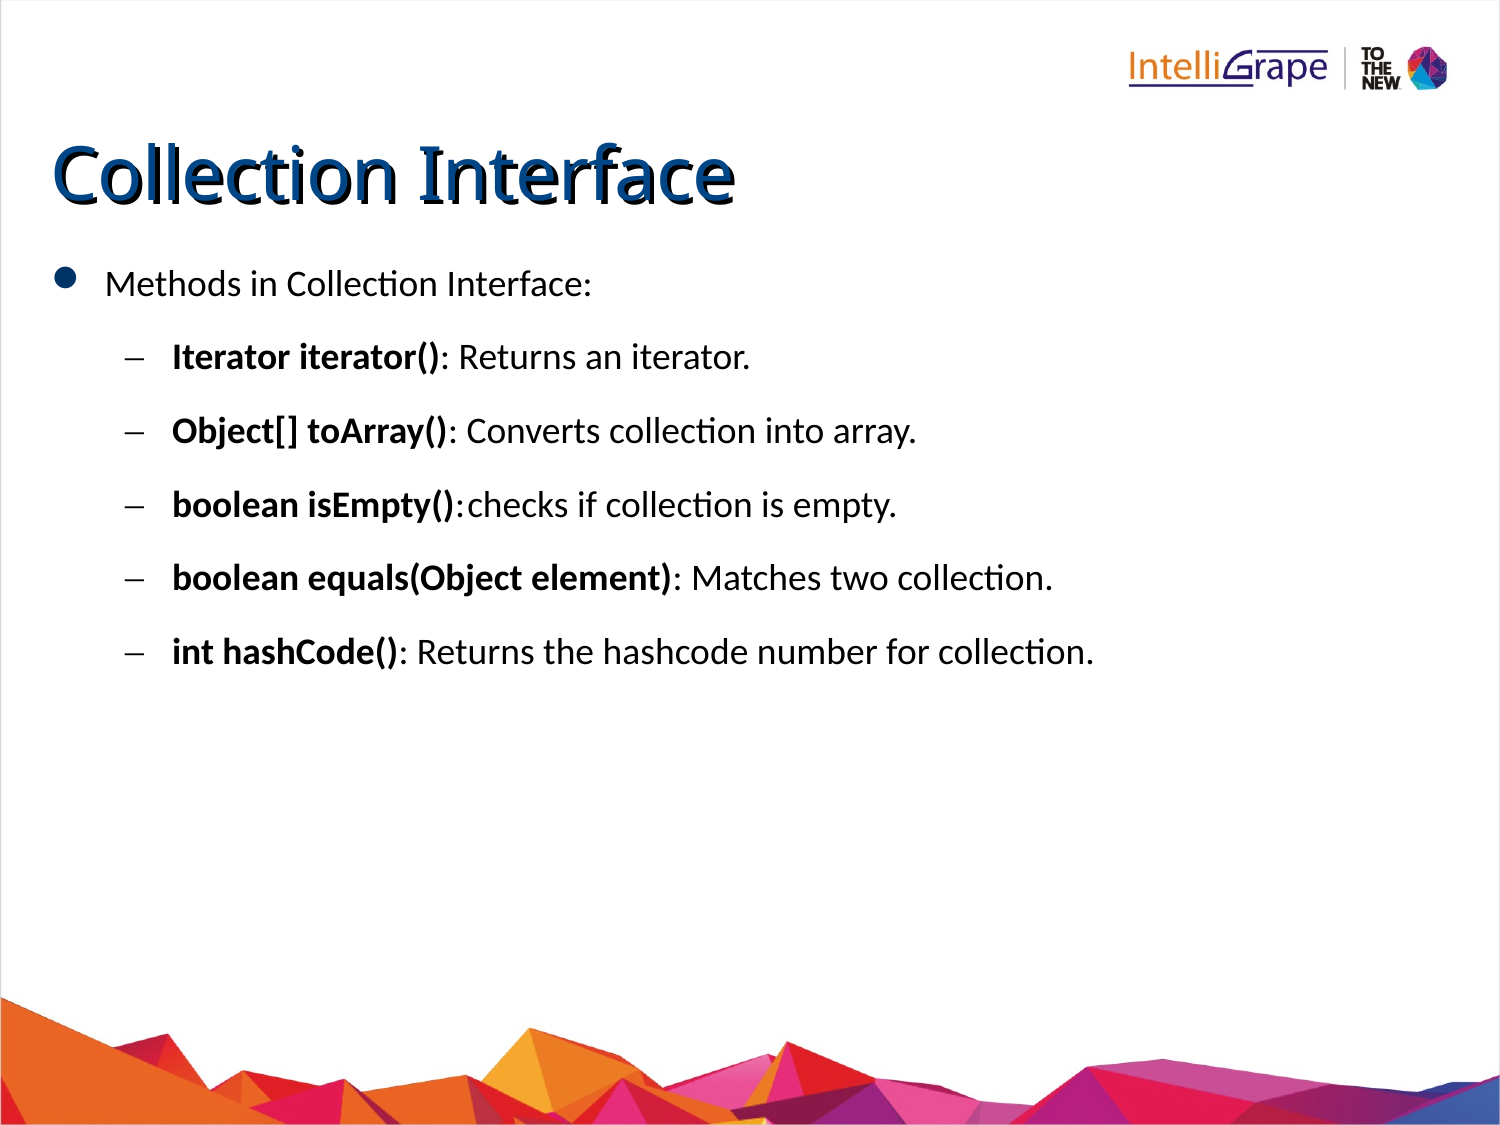

Collection Interface
Methods in Collection Interface:
Iterator iterator(): Returns an iterator.
Object[] toArray(): Converts collection into array.
boolean isEmpty():	checks if collection is empty.
boolean equals(Object element): Matches two collection.
int hashCode(): Returns the hashcode number for collection.